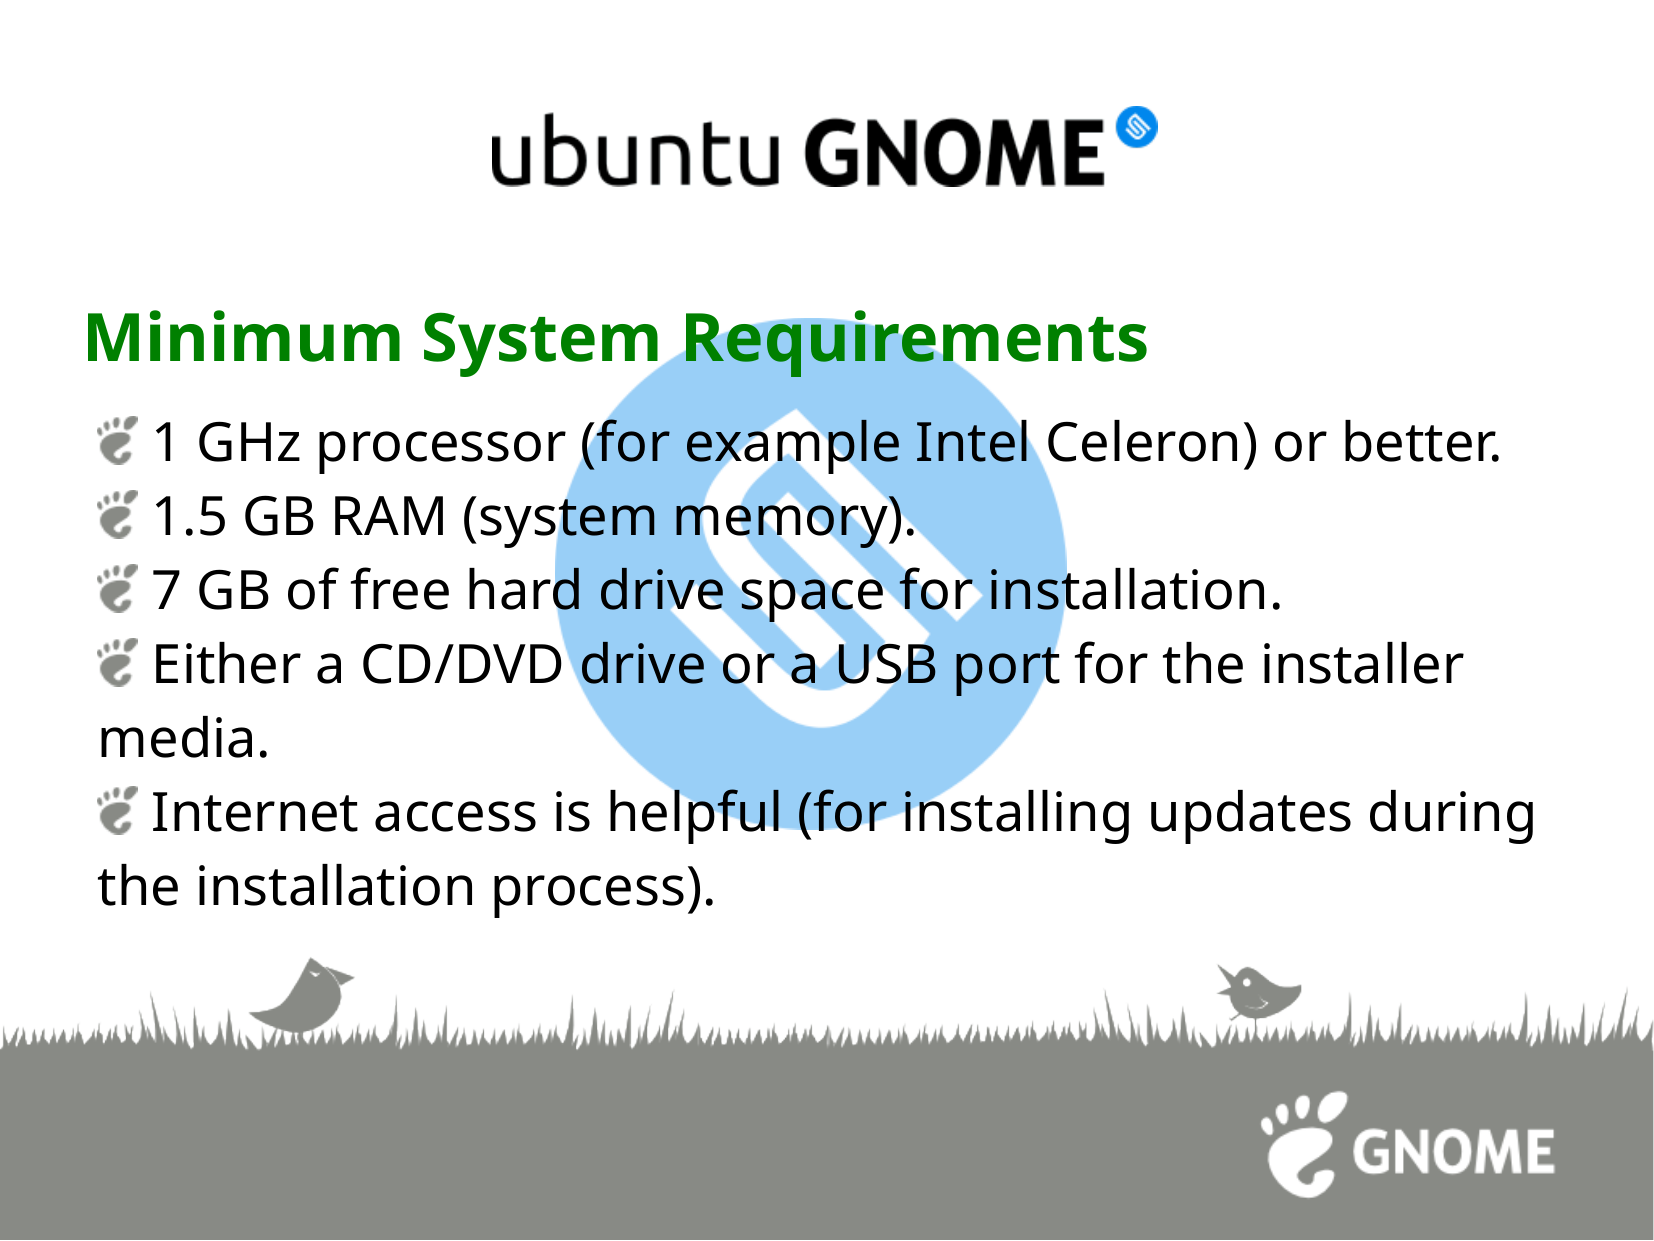

#
Minimum System Requirements
 1 GHz processor (for example Intel Celeron) or better.
 1.5 GB RAM (system memory).
 7 GB of free hard drive space for installation.
 Either a CD/DVD drive or a USB port for the installer media.
 Internet access is helpful (for installing updates during the installation process).